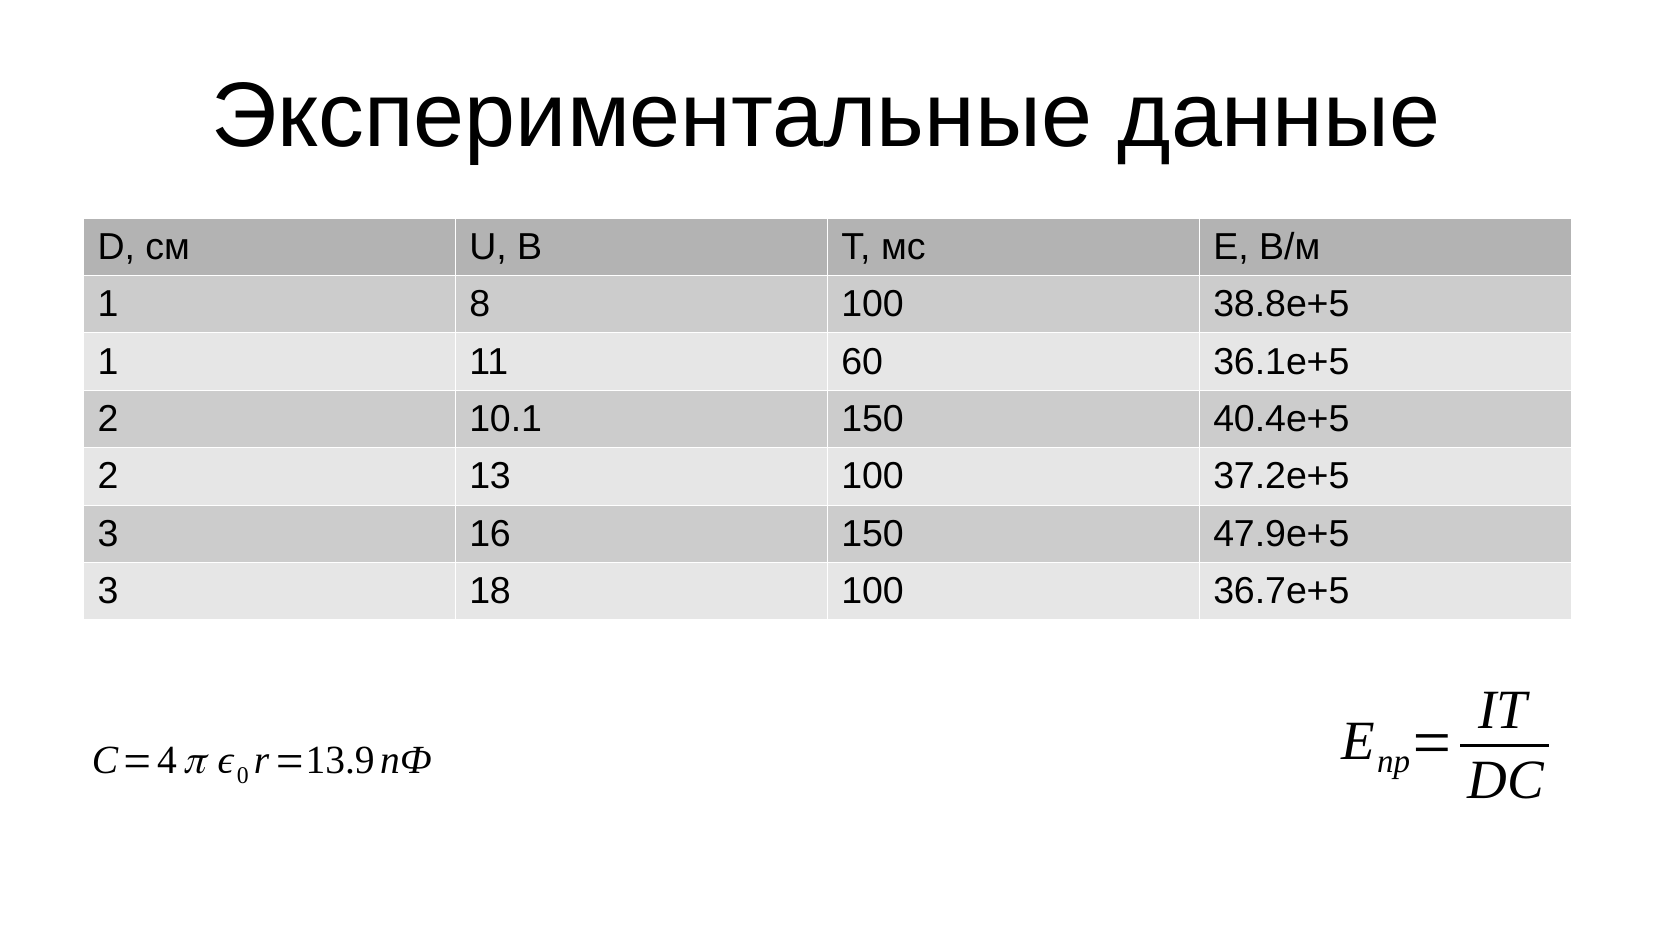

# Экспериментальные данные
| D, см | U, В | T, мс | E, В/м |
| --- | --- | --- | --- |
| 1 | 8 | 100 | 38.8е+5 |
| 1 | 11 | 60 | 36.1е+5 |
| 2 | 10.1 | 150 | 40.4е+5 |
| 2 | 13 | 100 | 37.2е+5 |
| 3 | 16 | 150 | 47.9е+5 |
| 3 | 18 | 100 | 36.7е+5 |